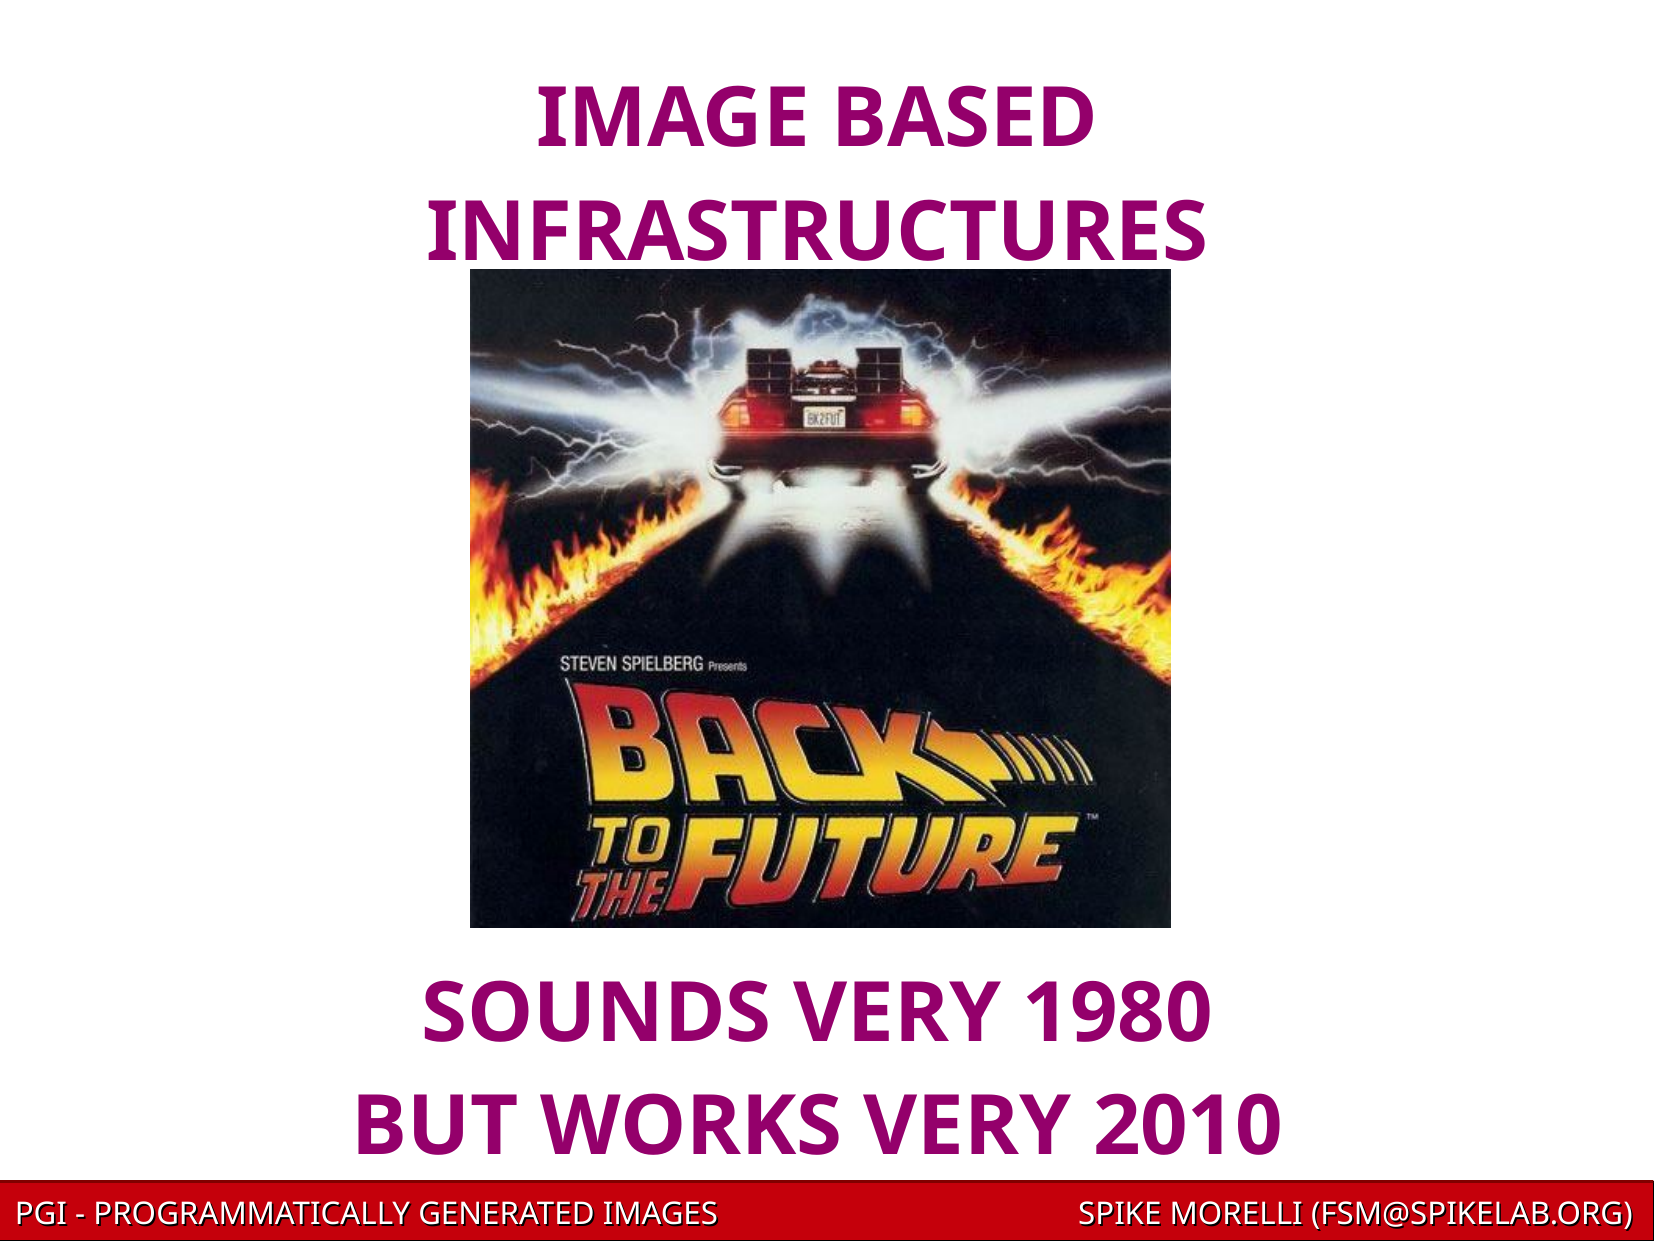

IMAGE BASED
INFRASTRUCTURES
SOUNDS VERY 1980
BUT WORKS VERY 2010
PGI - PROGRAMMATICALLY GENERATED IMAGES
SPIKE MORELLI (FSM@SPIKELAB.ORG)